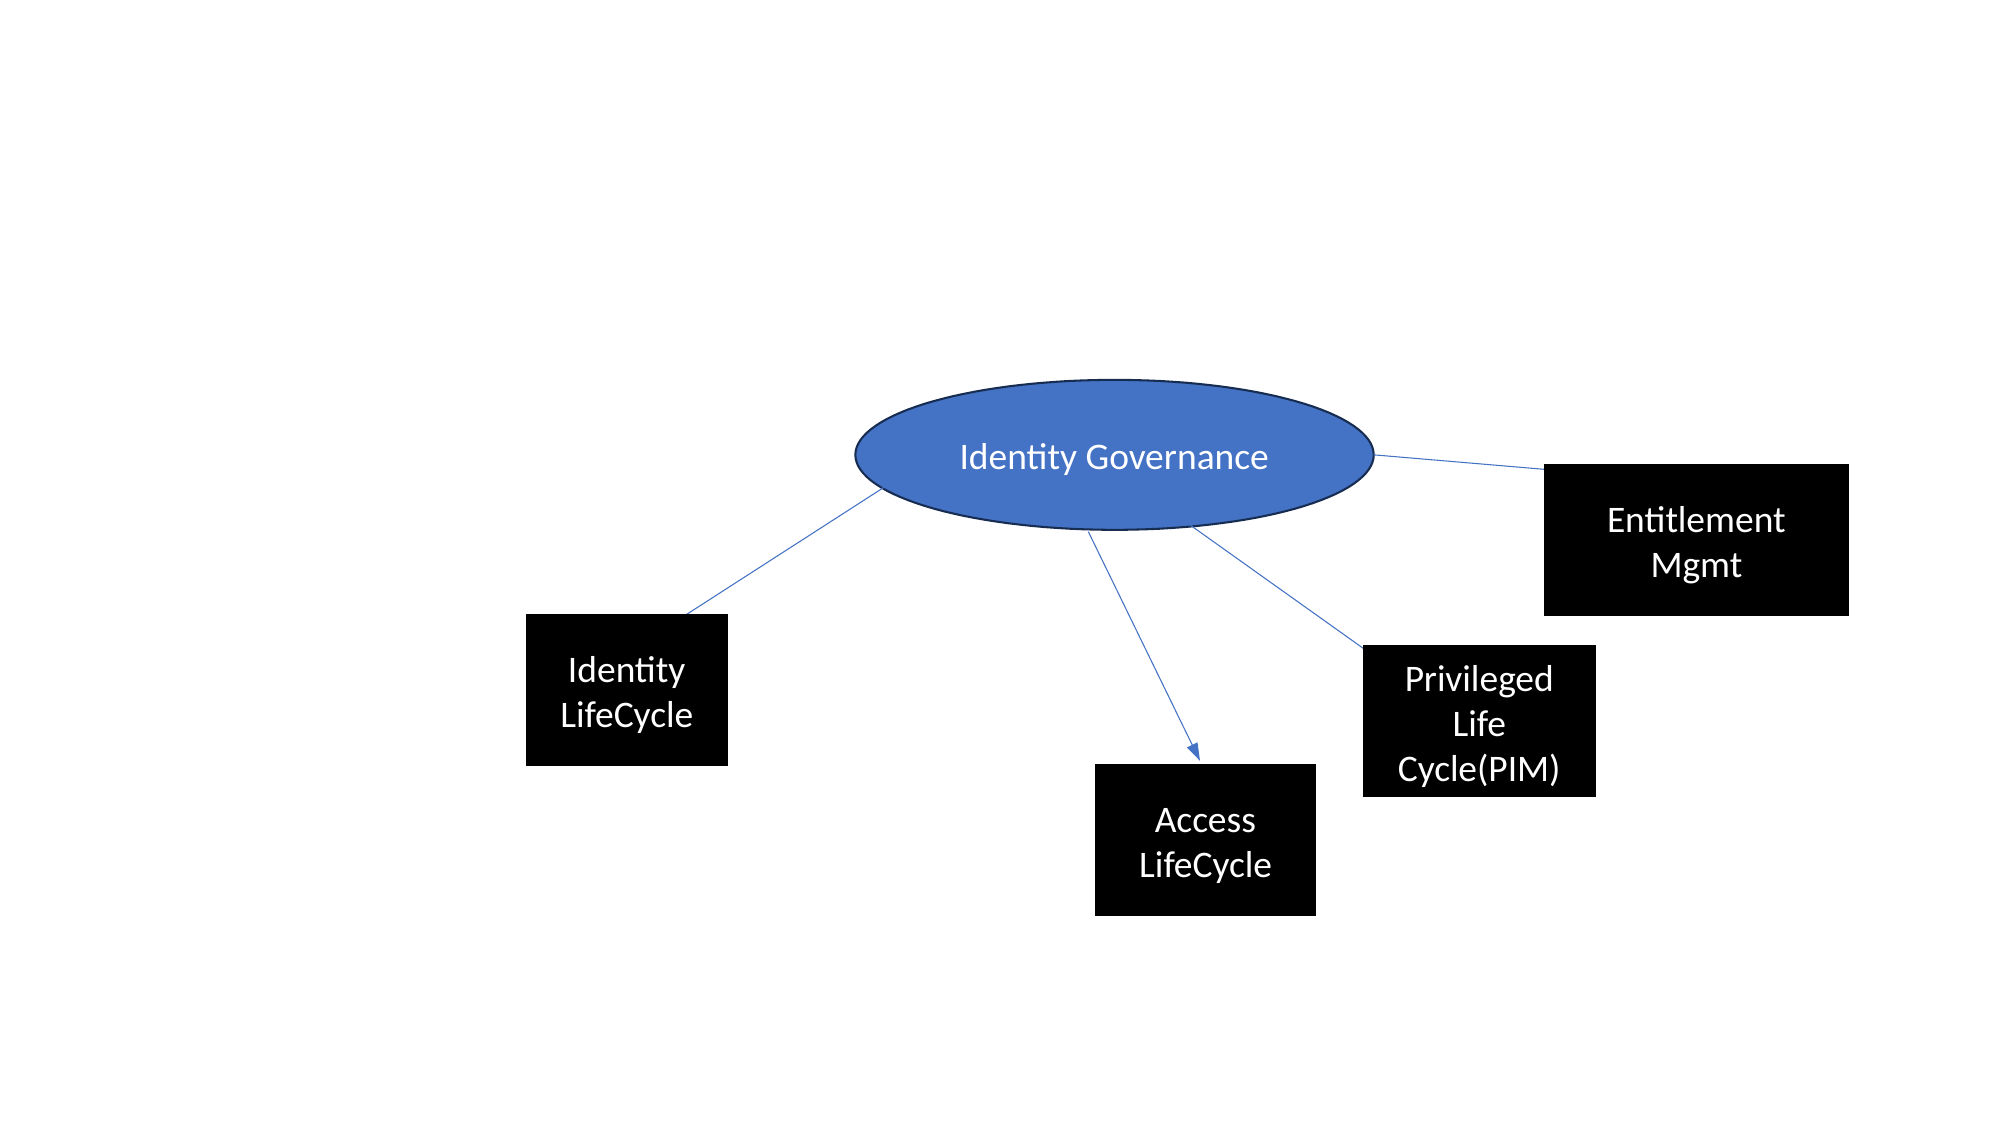

#
Identity Governance
Entitlement Mgmt
Identity LifeCycle
Privileged Life Cycle(PIM)
Access LifeCycle